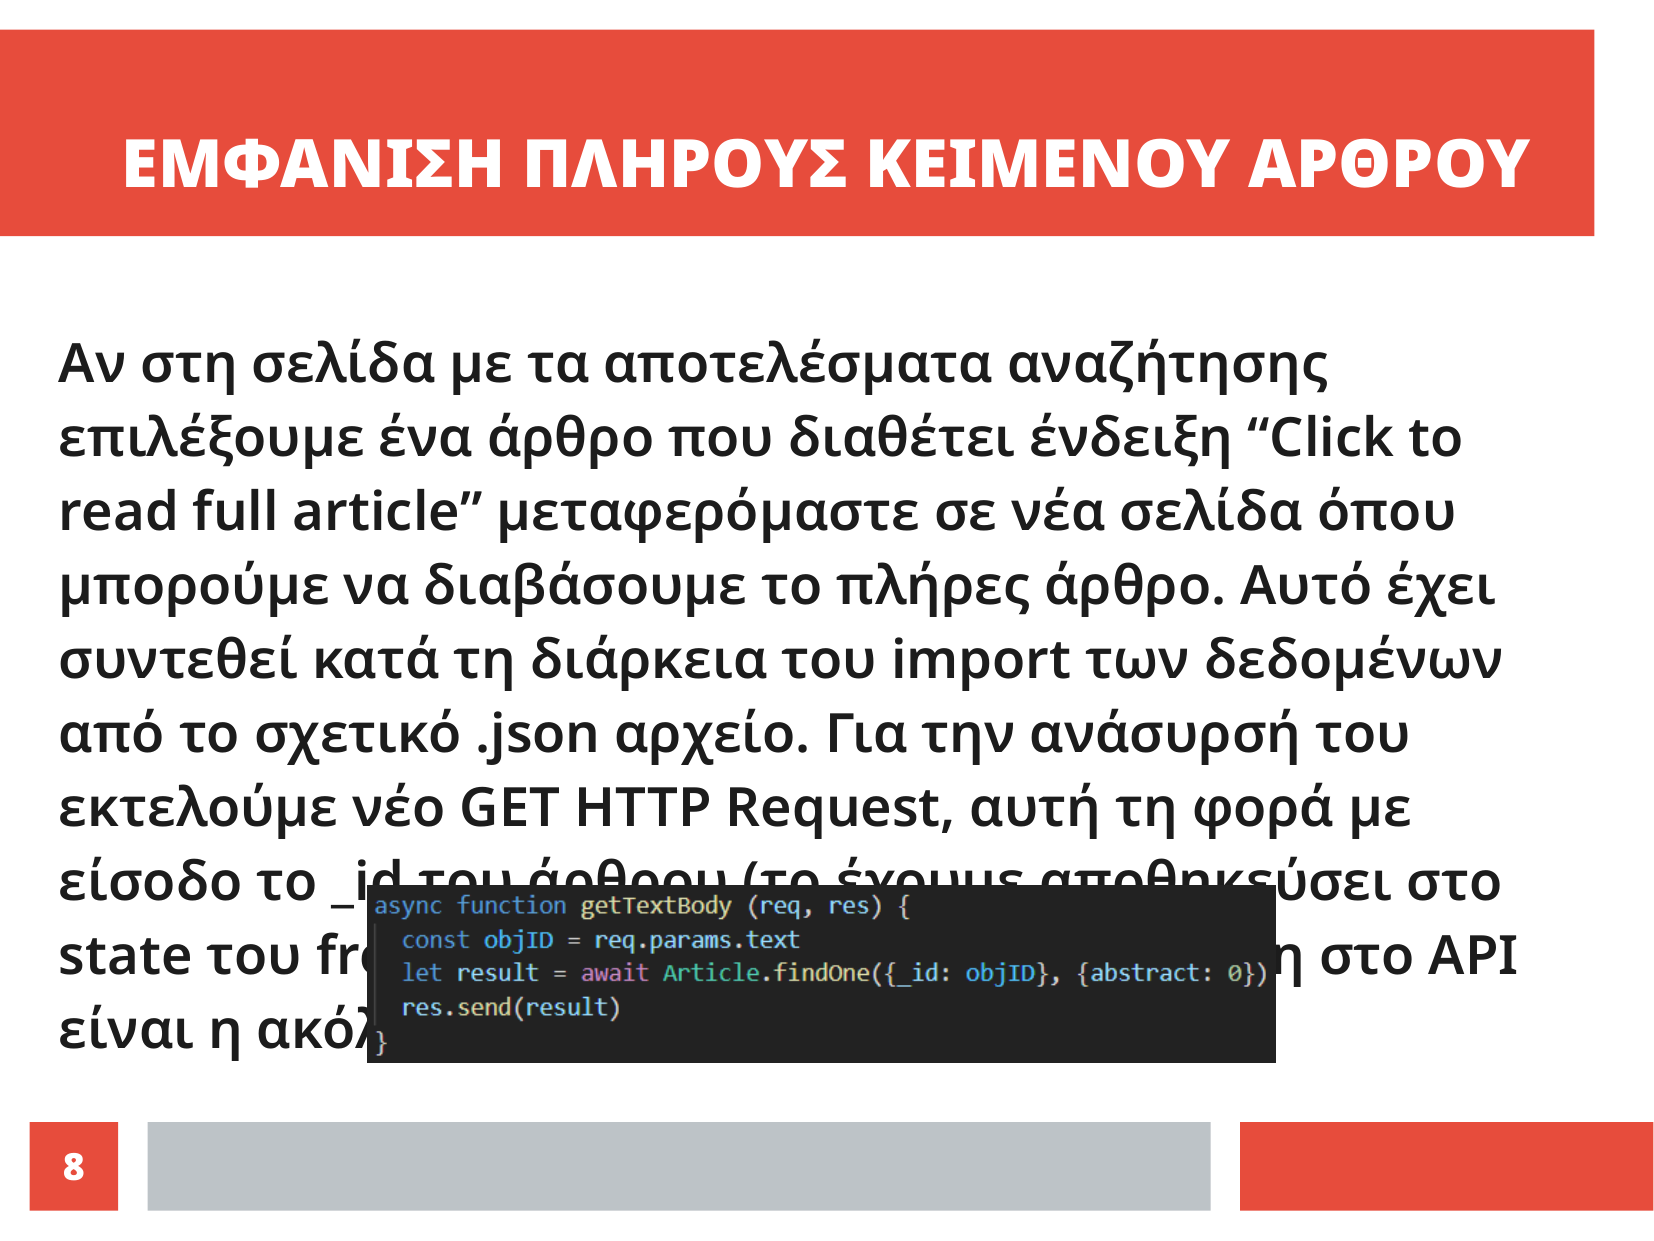

# ΕΜΦΑΝΙΣΗ ΠΛΗΡΟΥΣ ΚΕΙΜΕΝΟΥ ΑΡΘΡΟΥ
Αν στη σελίδα με τα αποτελέσματα αναζήτησης επιλέξουμε ένα άρθρο που διαθέτει ένδειξη “Click to read full article” μεταφερόμαστε σε νέα σελίδα όπου μπορούμε να διαβάσουμε το πλήρες άρθρο. Αυτό έχει συντεθεί κατά τη διάρκεια του import των δεδομένων από το σχετικό .json αρχείο. Για την ανάσυρσή του εκτελούμε νέο GET HTTP Request, αυτή τη φορά με είσοδο το _id του άρθρου (το έχουμε αποθηκεύσει στο state του front-end), ενώ η σχετική συνάρτηση στο API είναι η ακόλουθη:
8